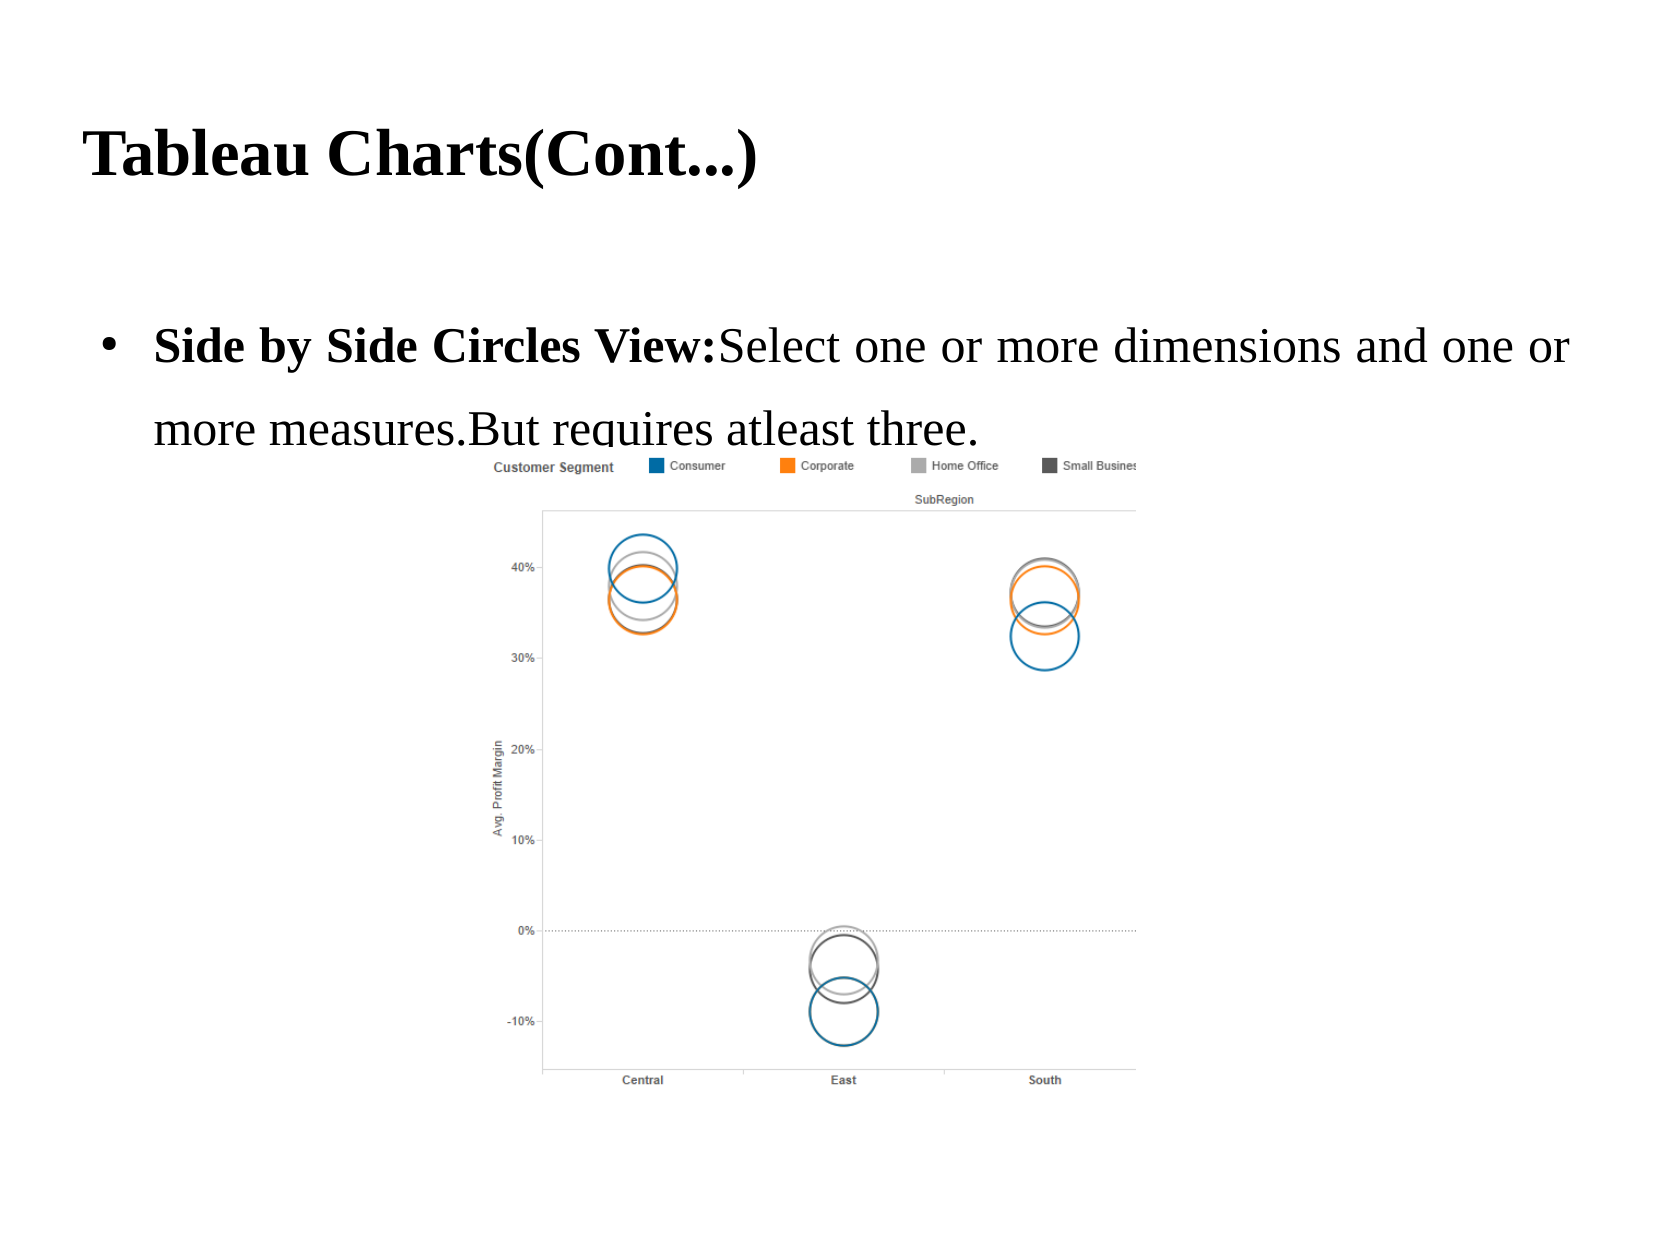

# Tableau Charts(Cont...)
Side by Side Circles View:Select one or more dimensions and one or more measures.But requires atleast three.